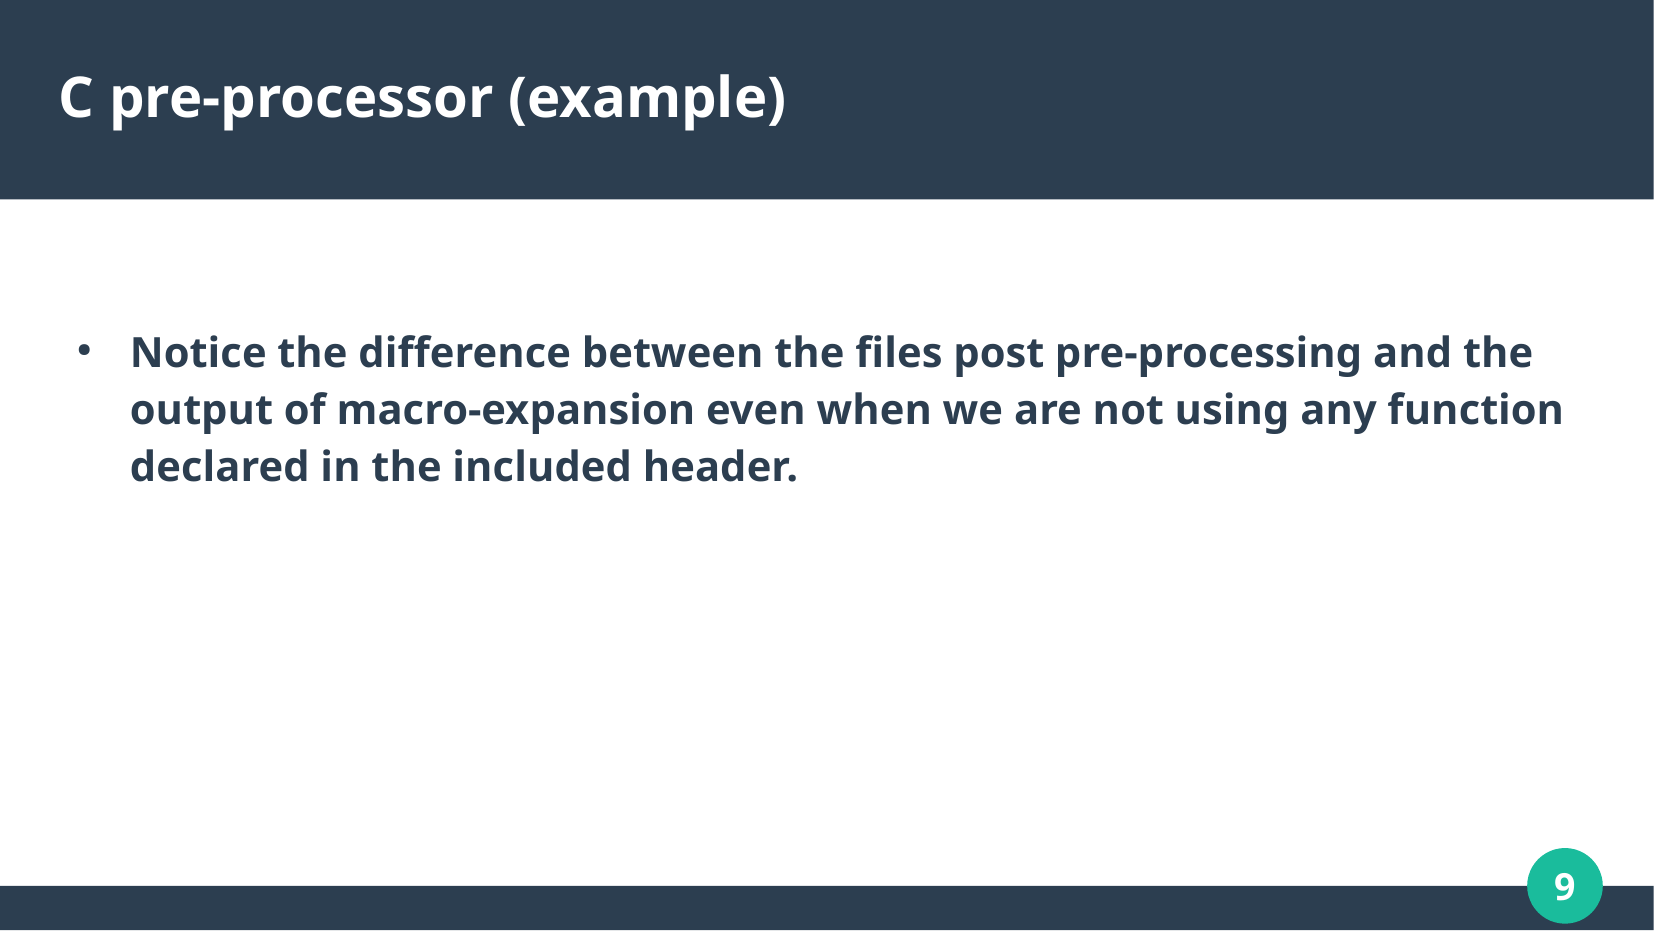

# C pre-processor (example)
Notice the difference between the files post pre-processing and the output of macro-expansion even when we are not using any function declared in the included header.